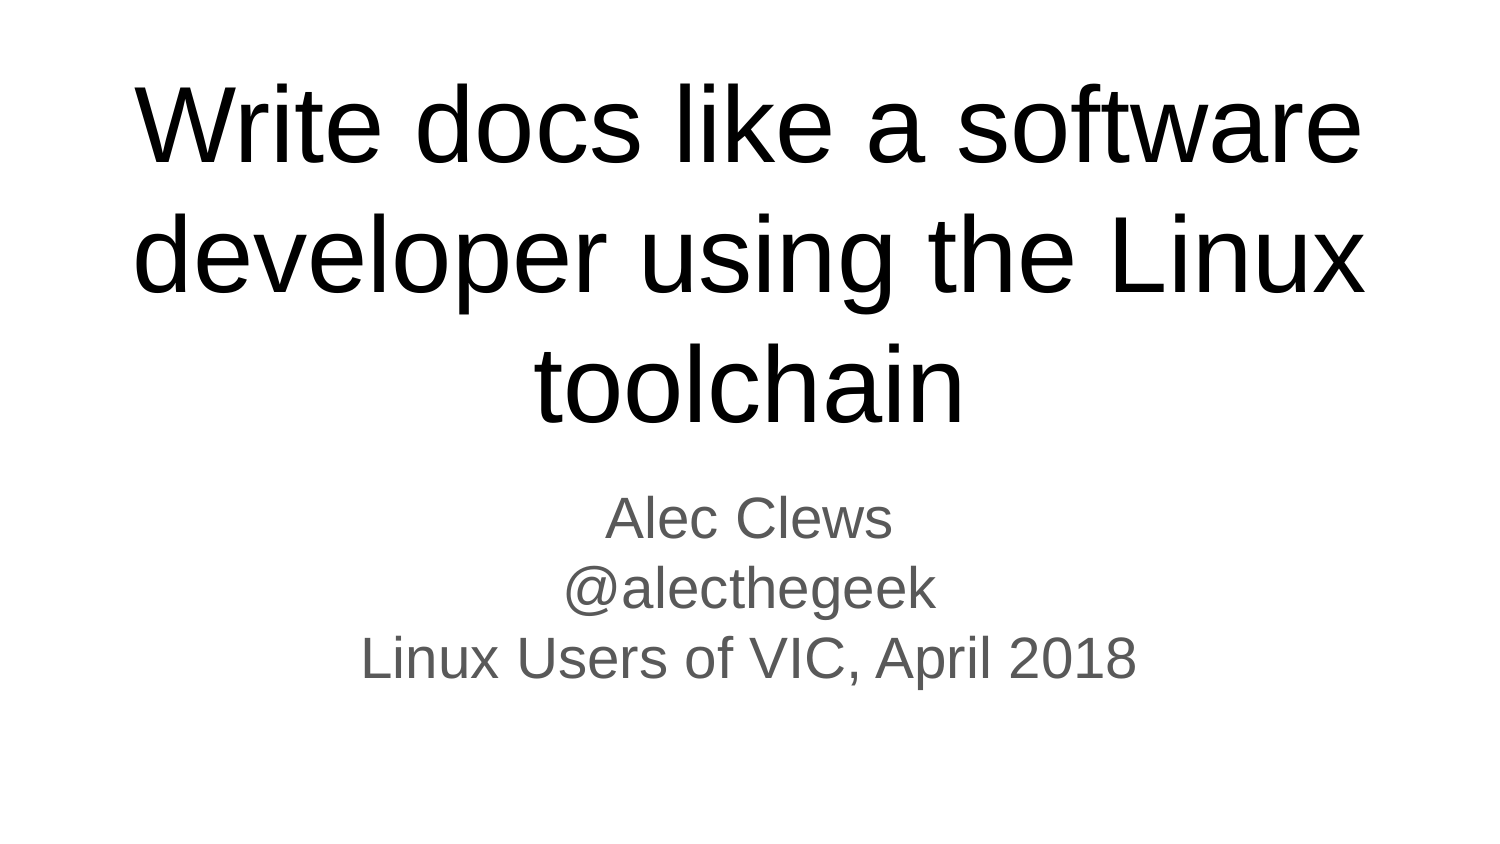

# Write docs like a software developer using the Linux toolchain
Alec Clews
@alecthegeek
Linux Users of VIC, April 2018